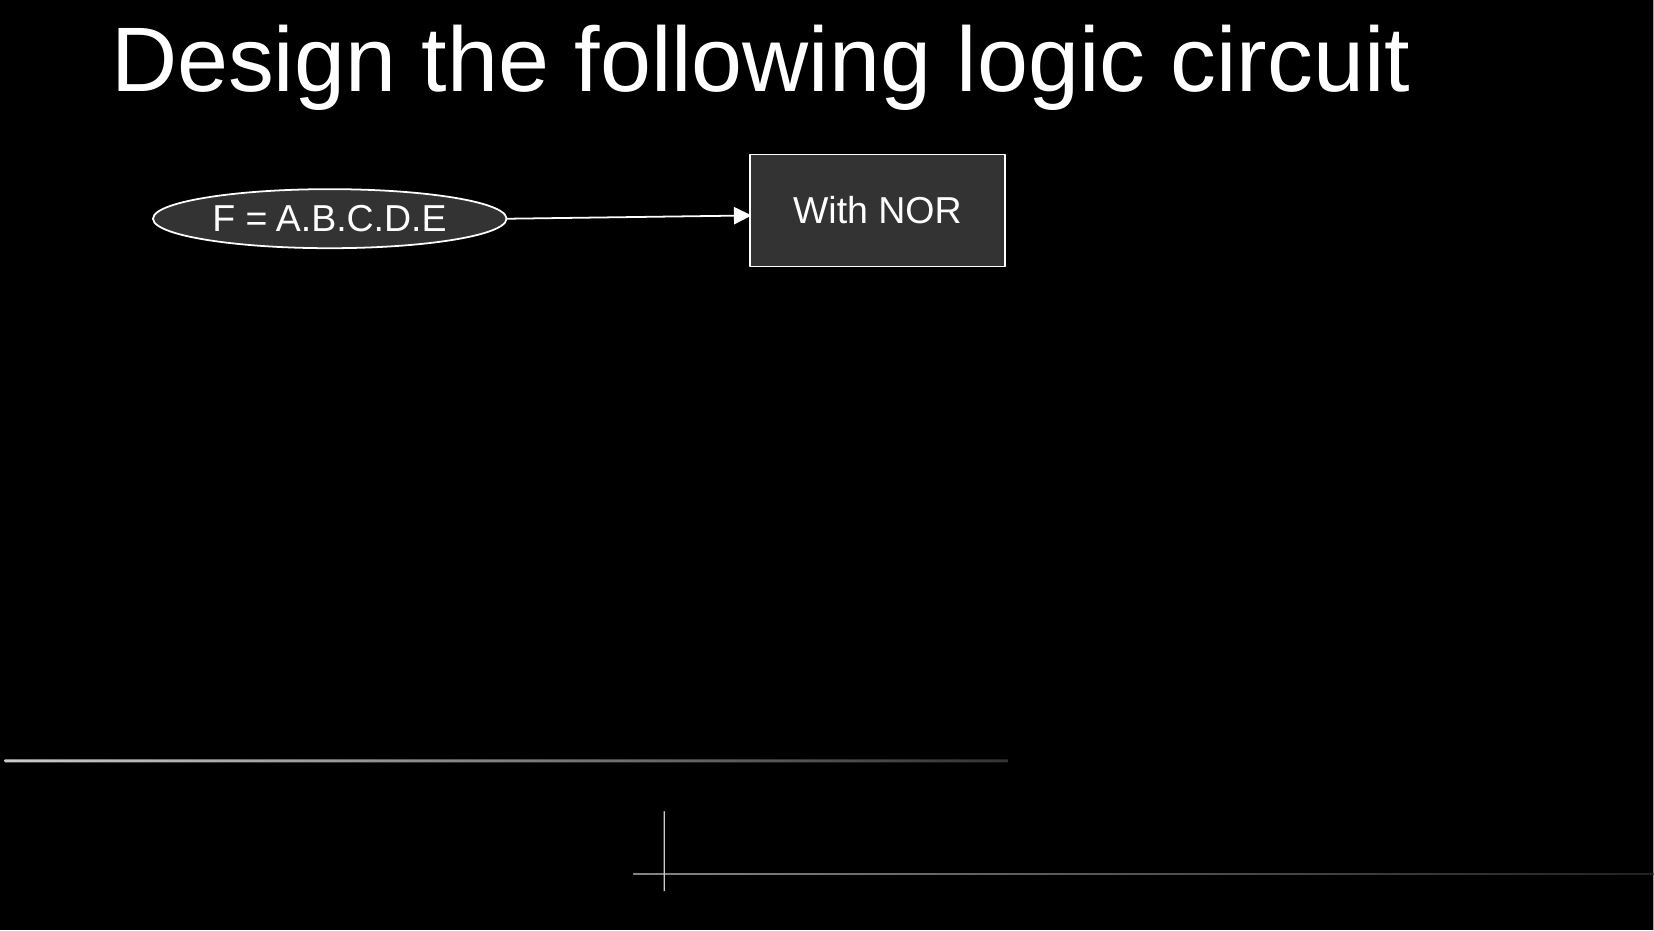

# Design the following logic circuit
With NOR
F = A.B.C.D.E